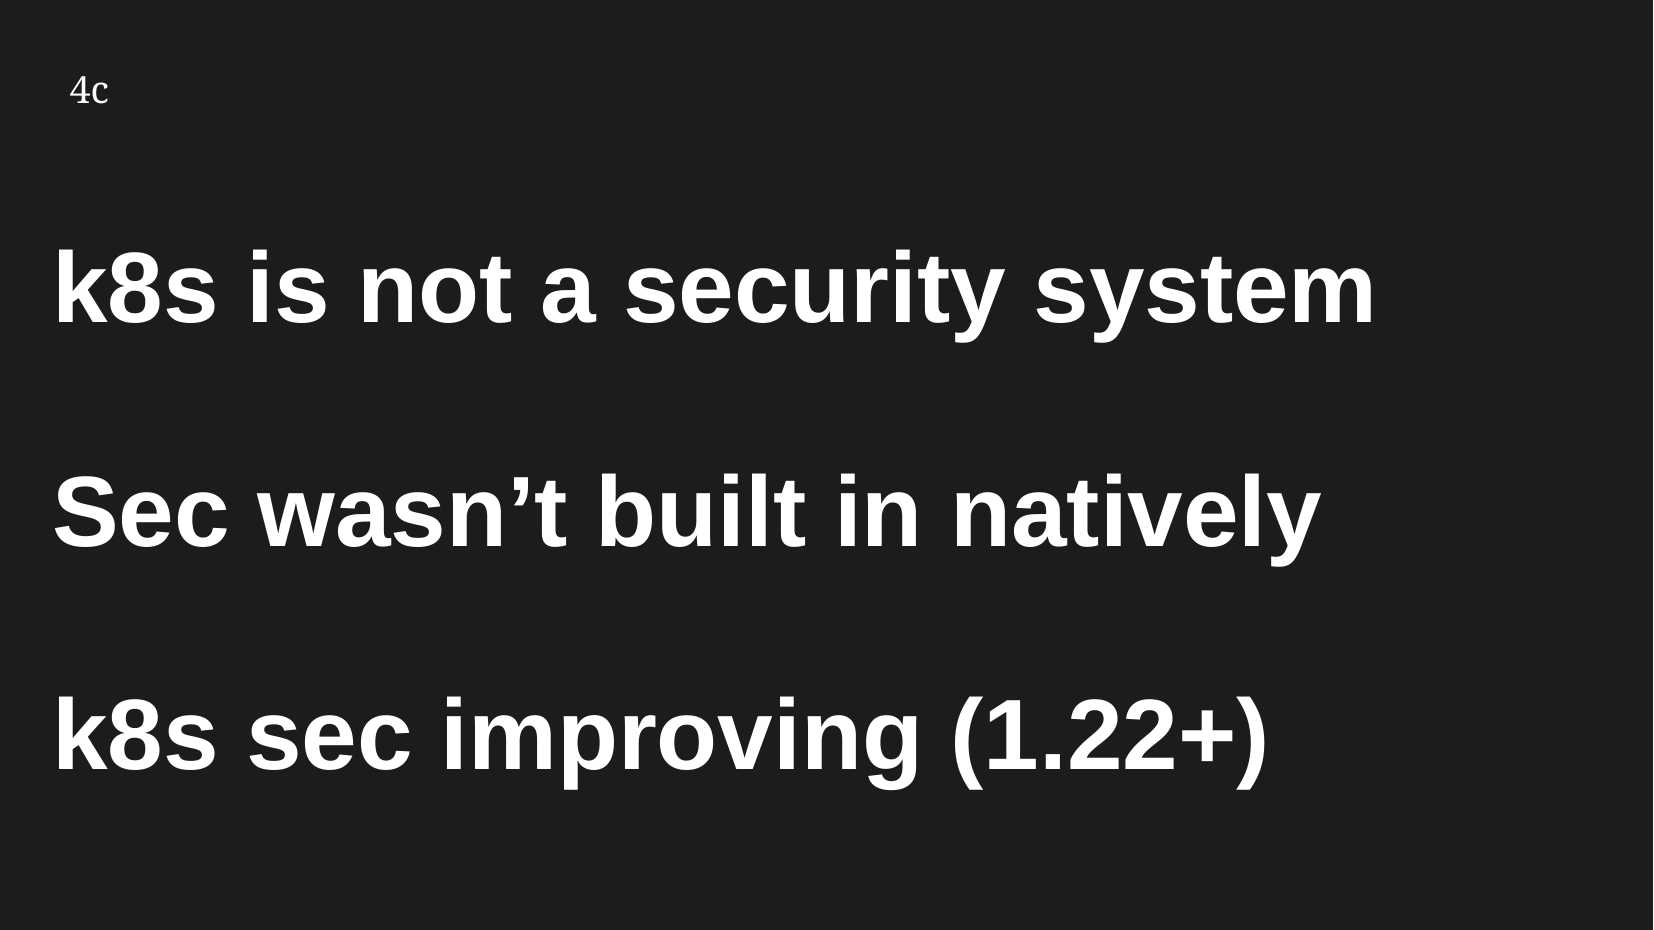

4c
k8s is not a security system
Sec wasn’t built in natively
k8s sec improving (1.22+)